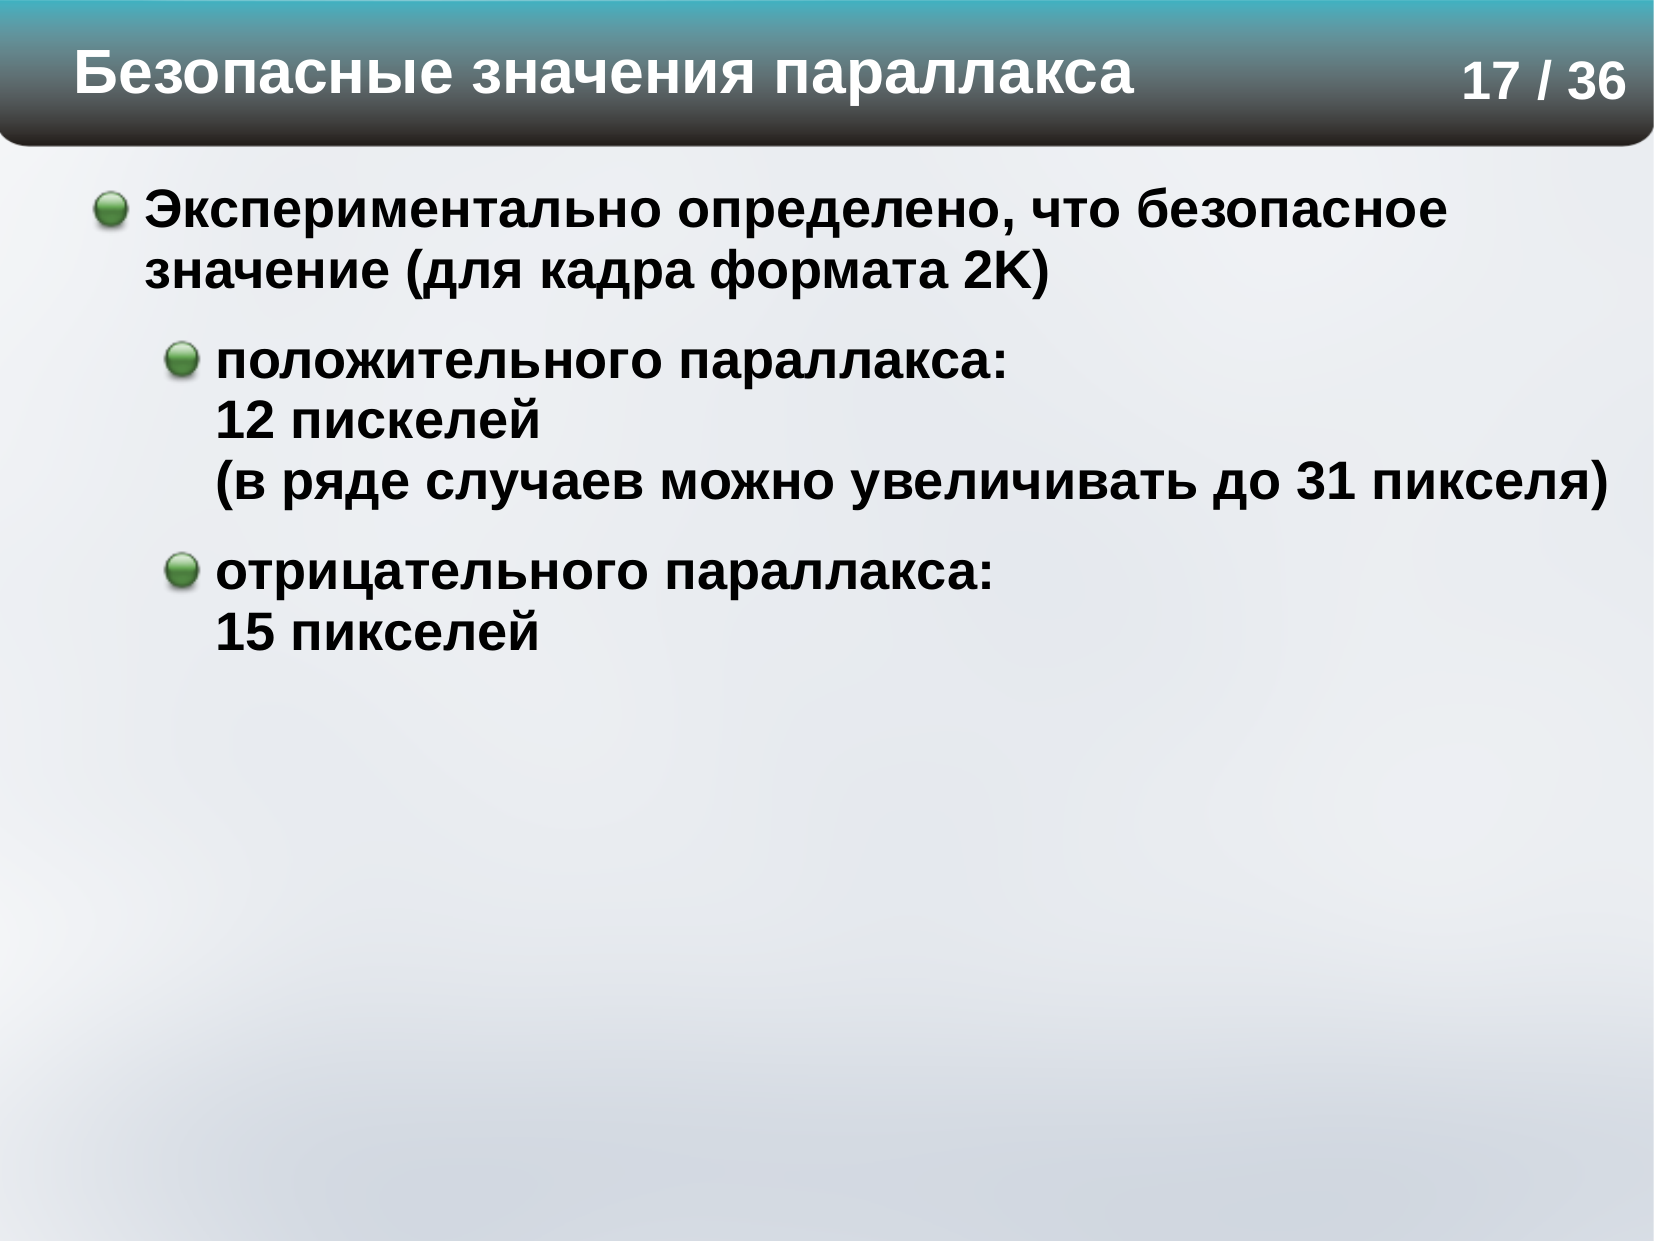

Безопасные значения параллакса
Экспериментально определено, что безопасное значение (для кадра формата 2K)
положительного параллакса:
12 пискелей
(в ряде случаев можно увеличивать до 31 пикселя)
отрицательного параллакса:
15 пикселей